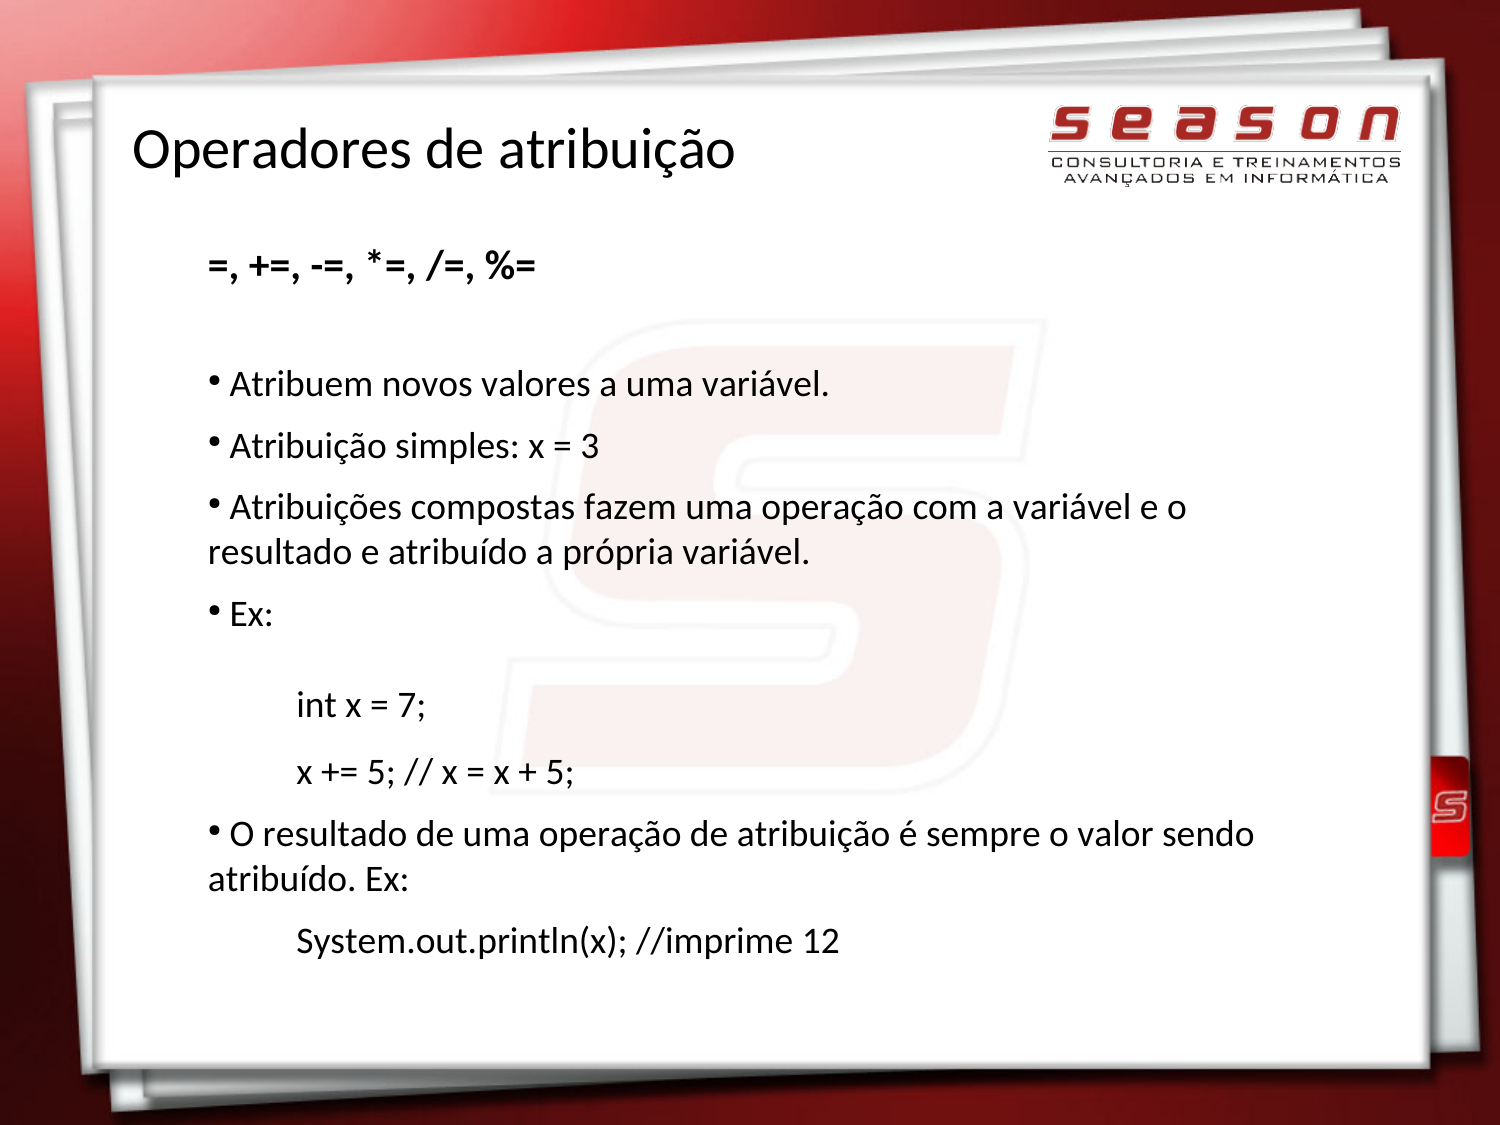

# Operadores de atribuição
=, +=, -=, *=, /=, %=
 Atribuem novos valores a uma variável.
 Atribuição simples: x = 3
 Atribuições compostas fazem uma operação com a variável e o resultado e atribuído a própria variável.
 Ex:
int x = 7;
x += 5; // x = x + 5;
 O resultado de uma operação de atribuição é sempre o valor sendo atribuído. Ex:
System.out.println(x); //imprime 12